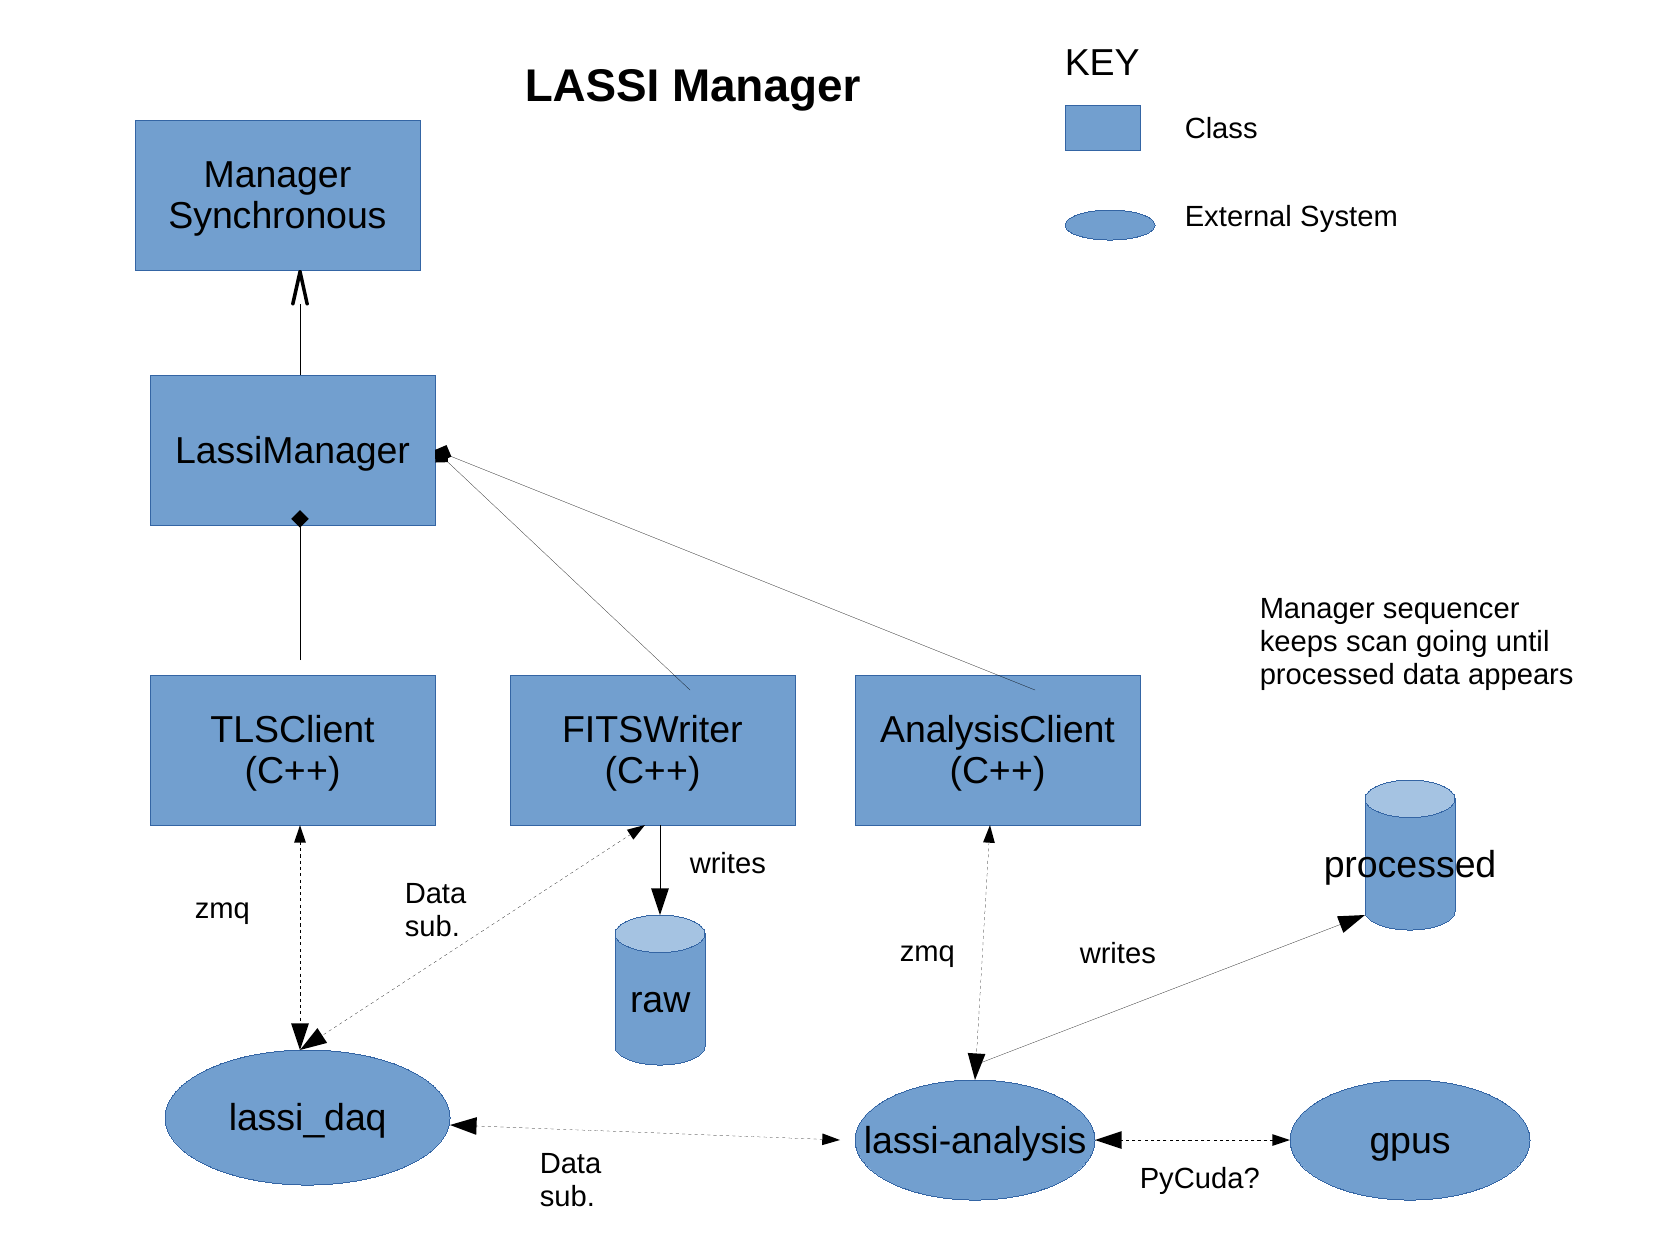

KEY
LASSI Manager
Class
Manager
Synchronous
External System
LassiManager
Manager sequencer keeps scan going until processed data appears
TLSClient
(C++)
FITSWriter
(C++)
AnalysisClient
(C++)
processed
writes
Data sub.
zmq
raw
zmq
writes
lassi_daq
lassi-analysis
gpus
Data sub.
PyCuda?